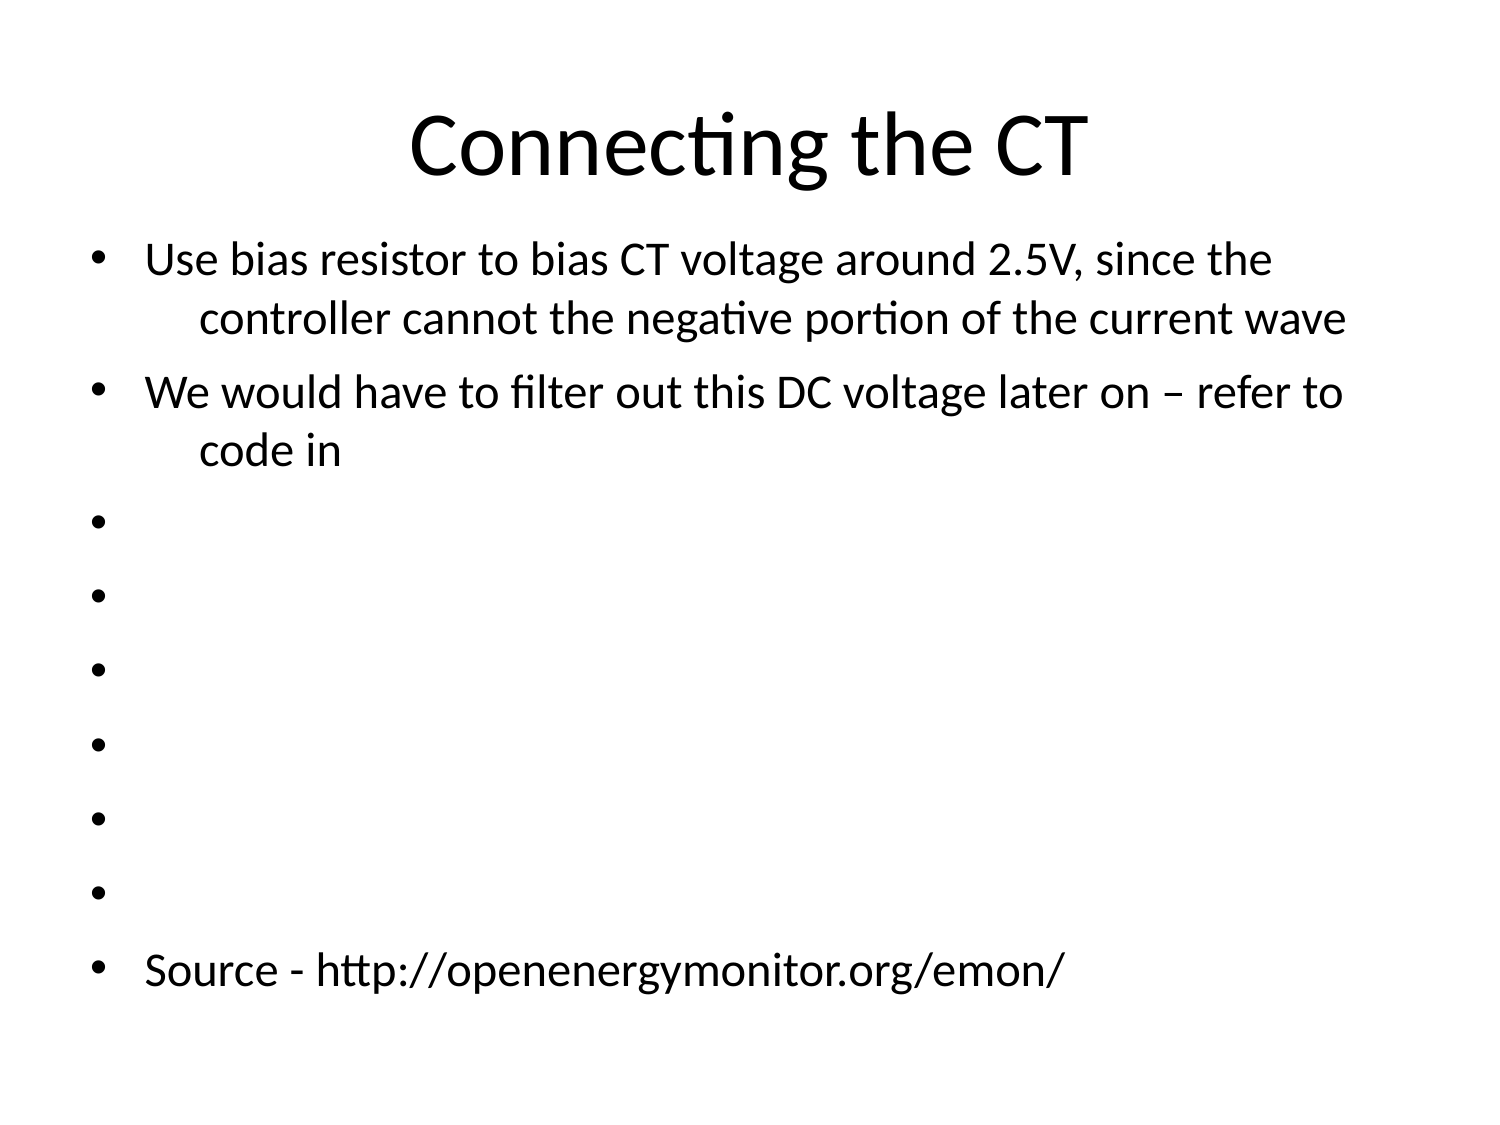

# Connecting the CT
Use bias resistor to bias CT voltage around 2.5V, since the controller cannot the negative portion of the current wave
We would have to filter out this DC voltage later on – refer to code in
Source - http://openenergymonitor.org/emon/